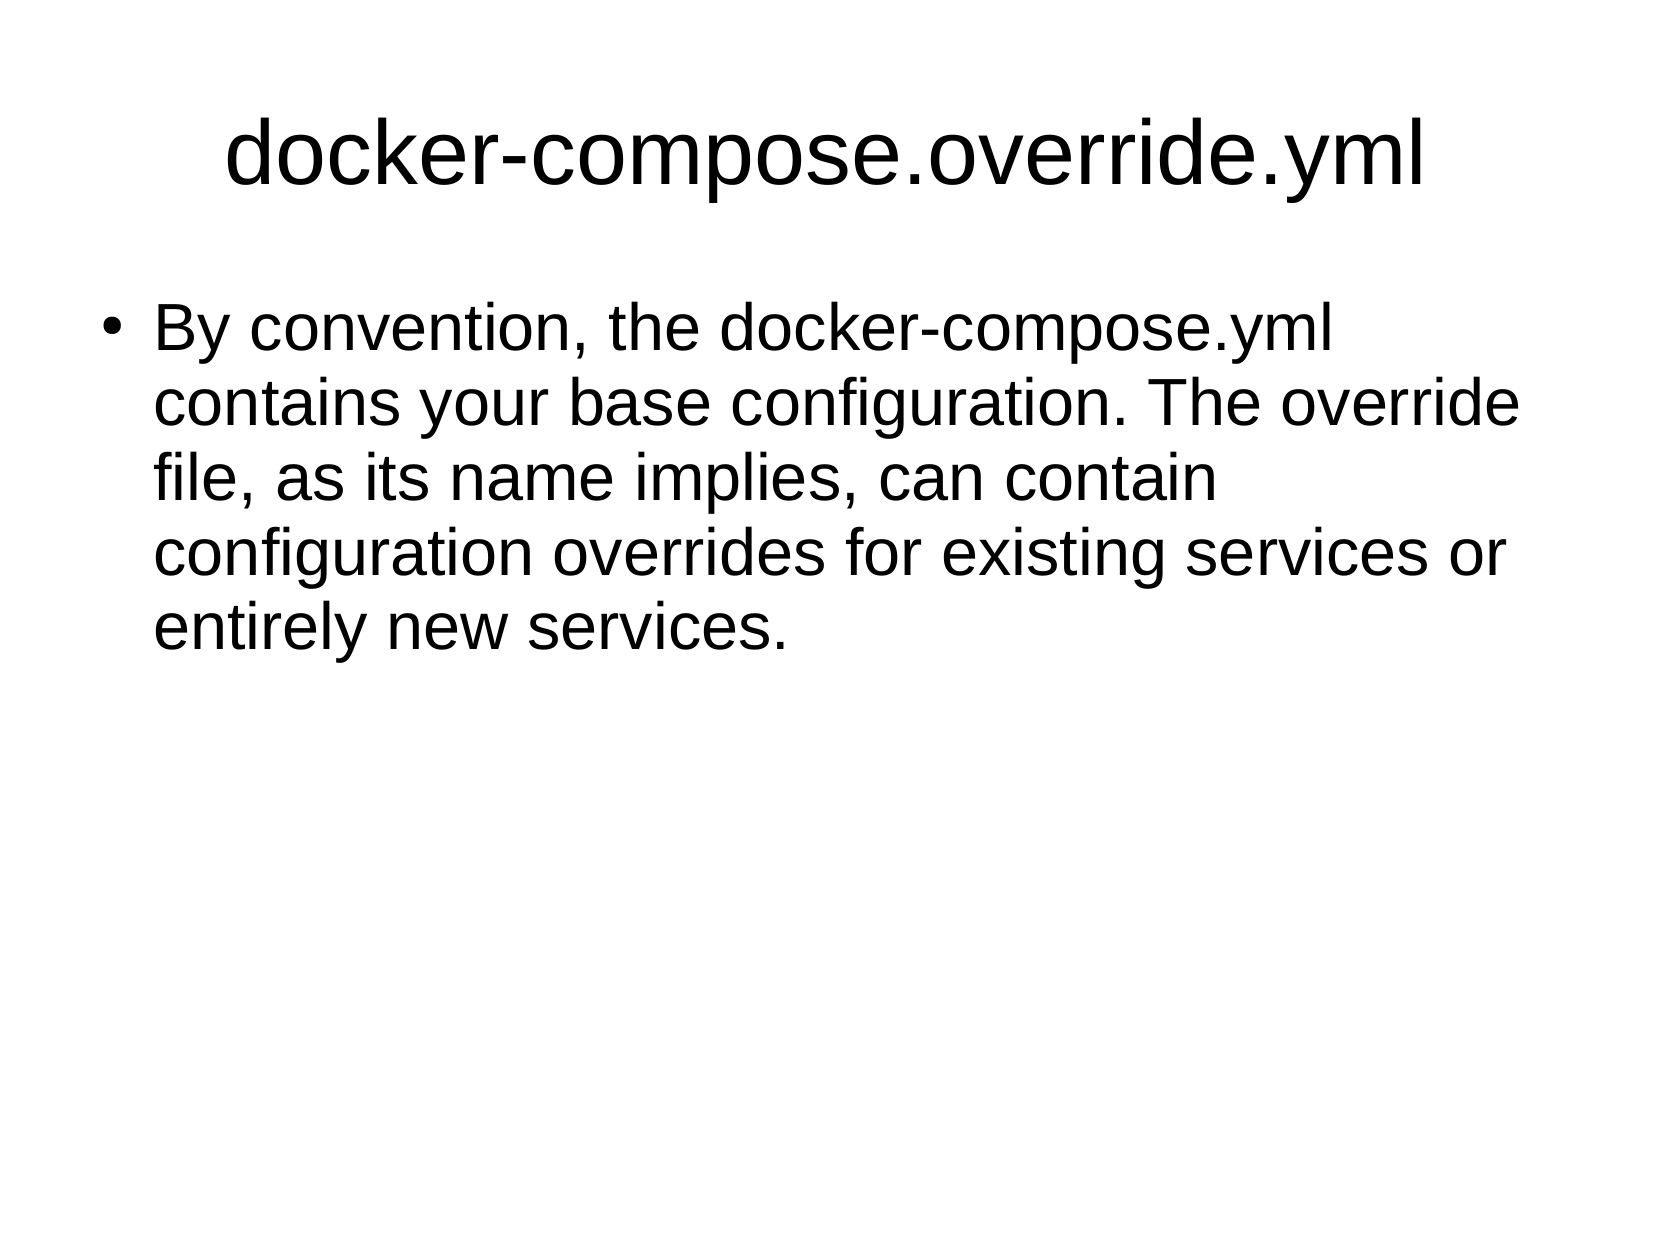

# docker-compose.override.yml
By convention, the docker-compose.yml contains your base configuration. The override file, as its name implies, can contain configuration overrides for existing services or entirely new services.